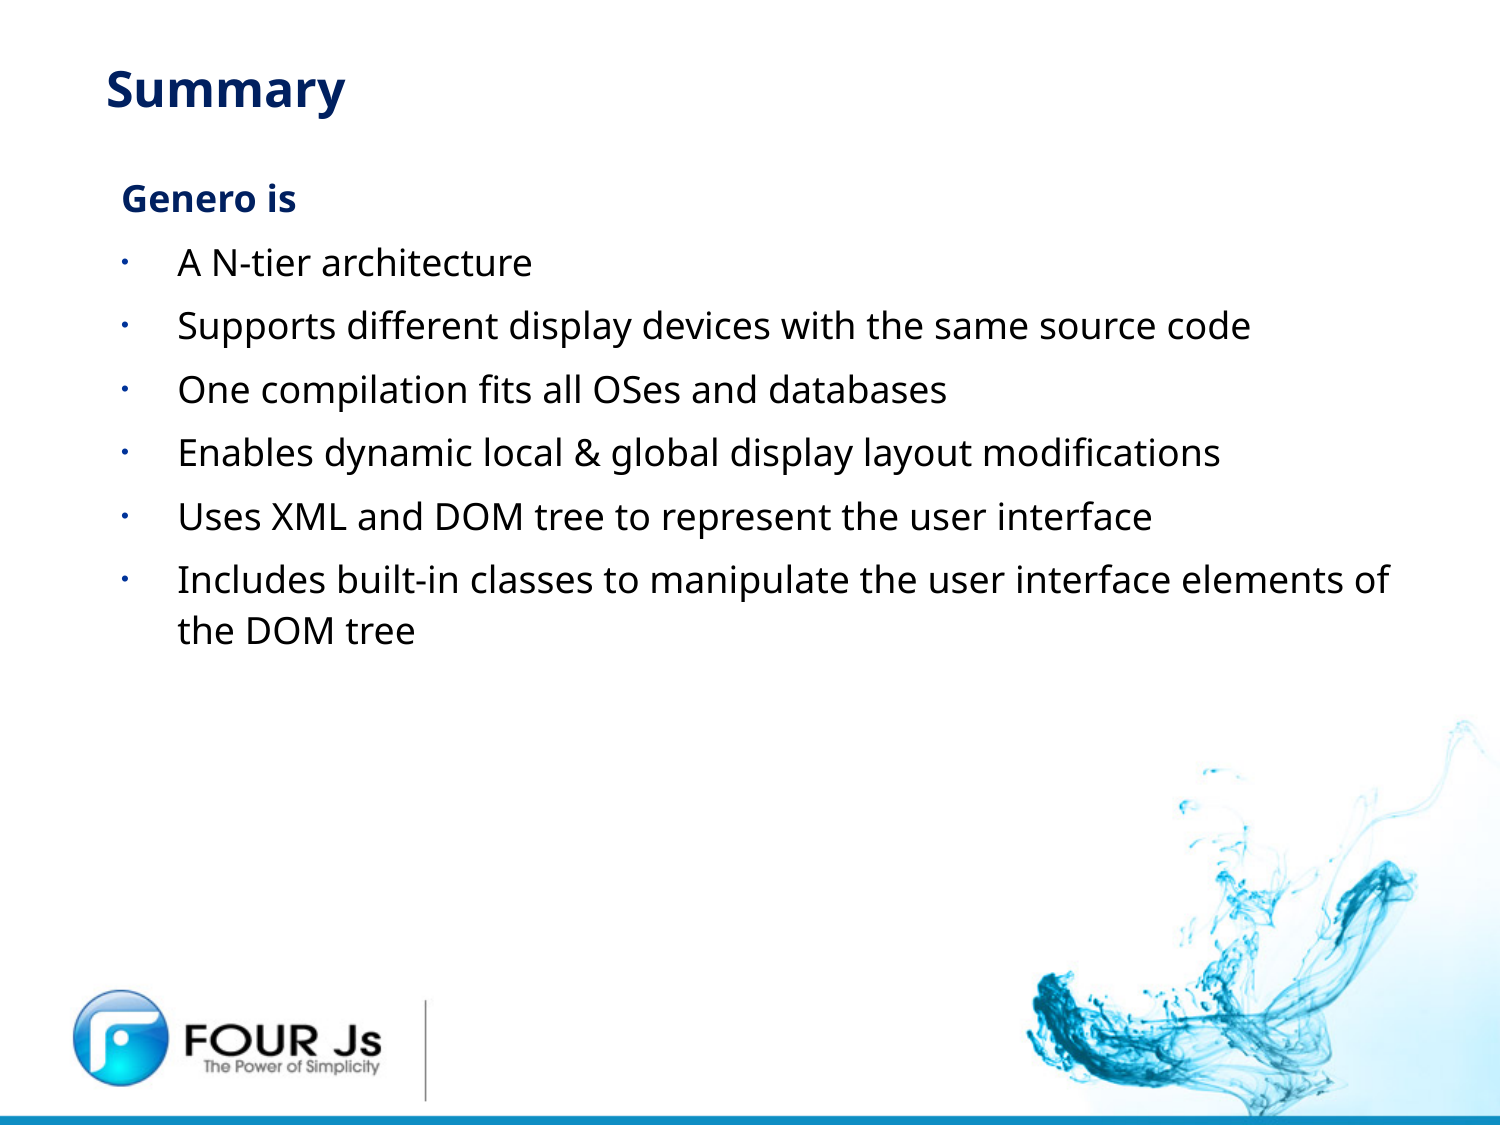

# Summary
Genero is
A N-tier architecture
Supports different display devices with the same source code
One compilation fits all OSes and databases
Enables dynamic local & global display layout modifications
Uses XML and DOM tree to represent the user interface
Includes built-in classes to manipulate the user interface elements of the DOM tree